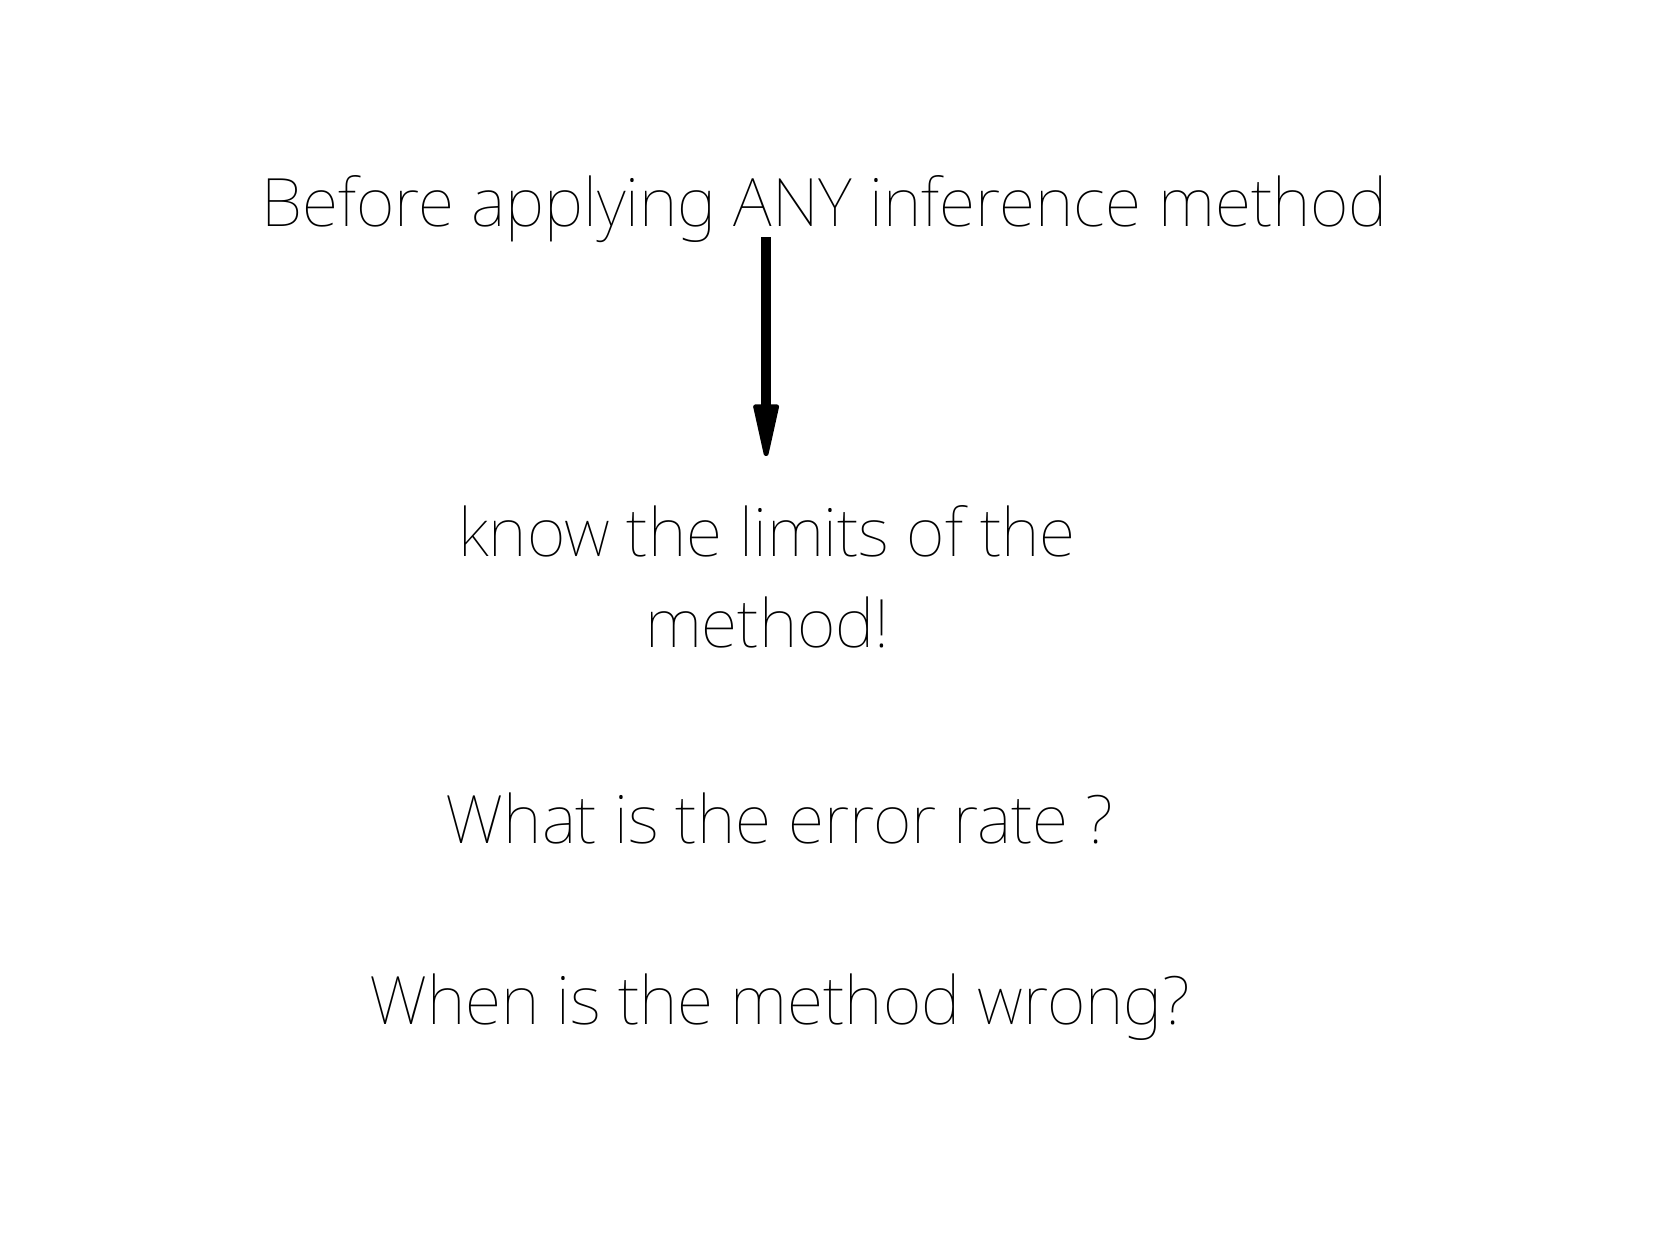

Before applying ANY inference method
know the limits of the method!
What is the error rate ?
When is the method wrong?